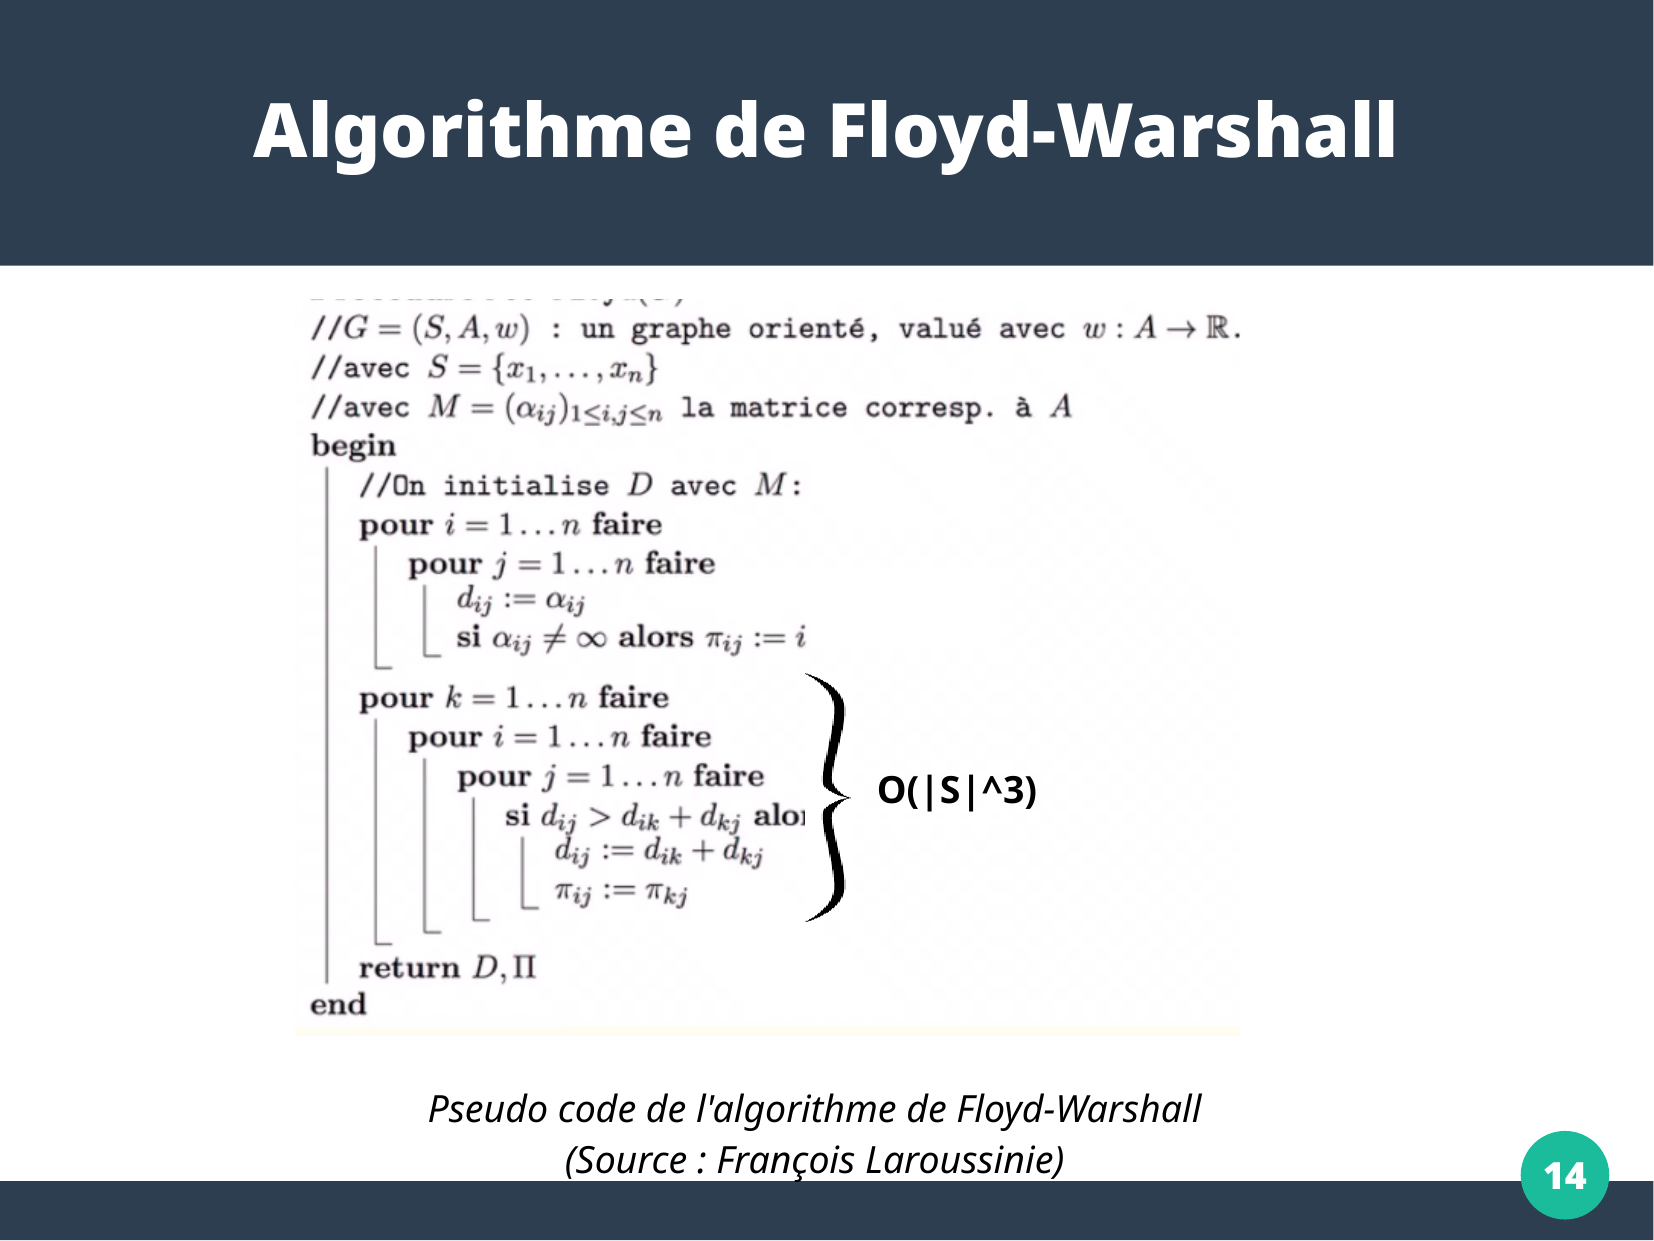

# Algorithme de Floyd-Warshall
O(|S|^3)
Pseudo code de l'algorithme de Floyd-Warshall
(Source : François Laroussinie)
14